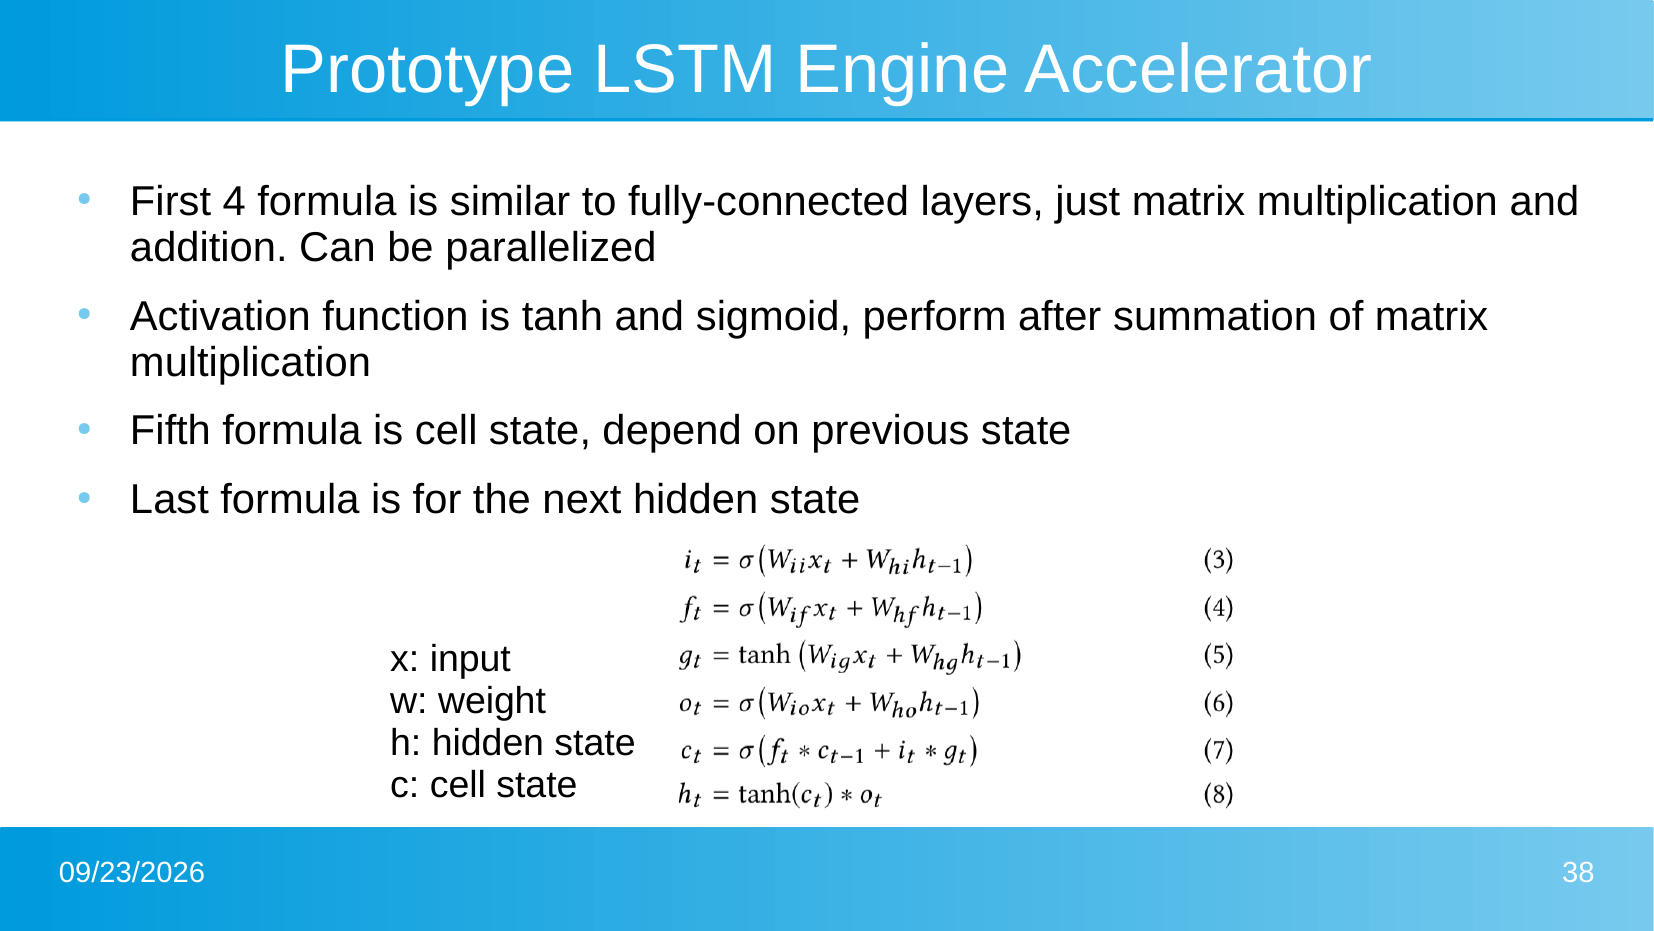

# Prototype LSTM Engine Accelerator
First 4 formula is similar to fully-connected layers, just matrix multiplication and addition. Can be parallelized
Activation function is tanh and sigmoid, perform after summation of matrix multiplication
Fifth formula is cell state, depend on previous state
Last formula is for the next hidden state
x: input
w: weight
h: hidden state
c: cell state
38